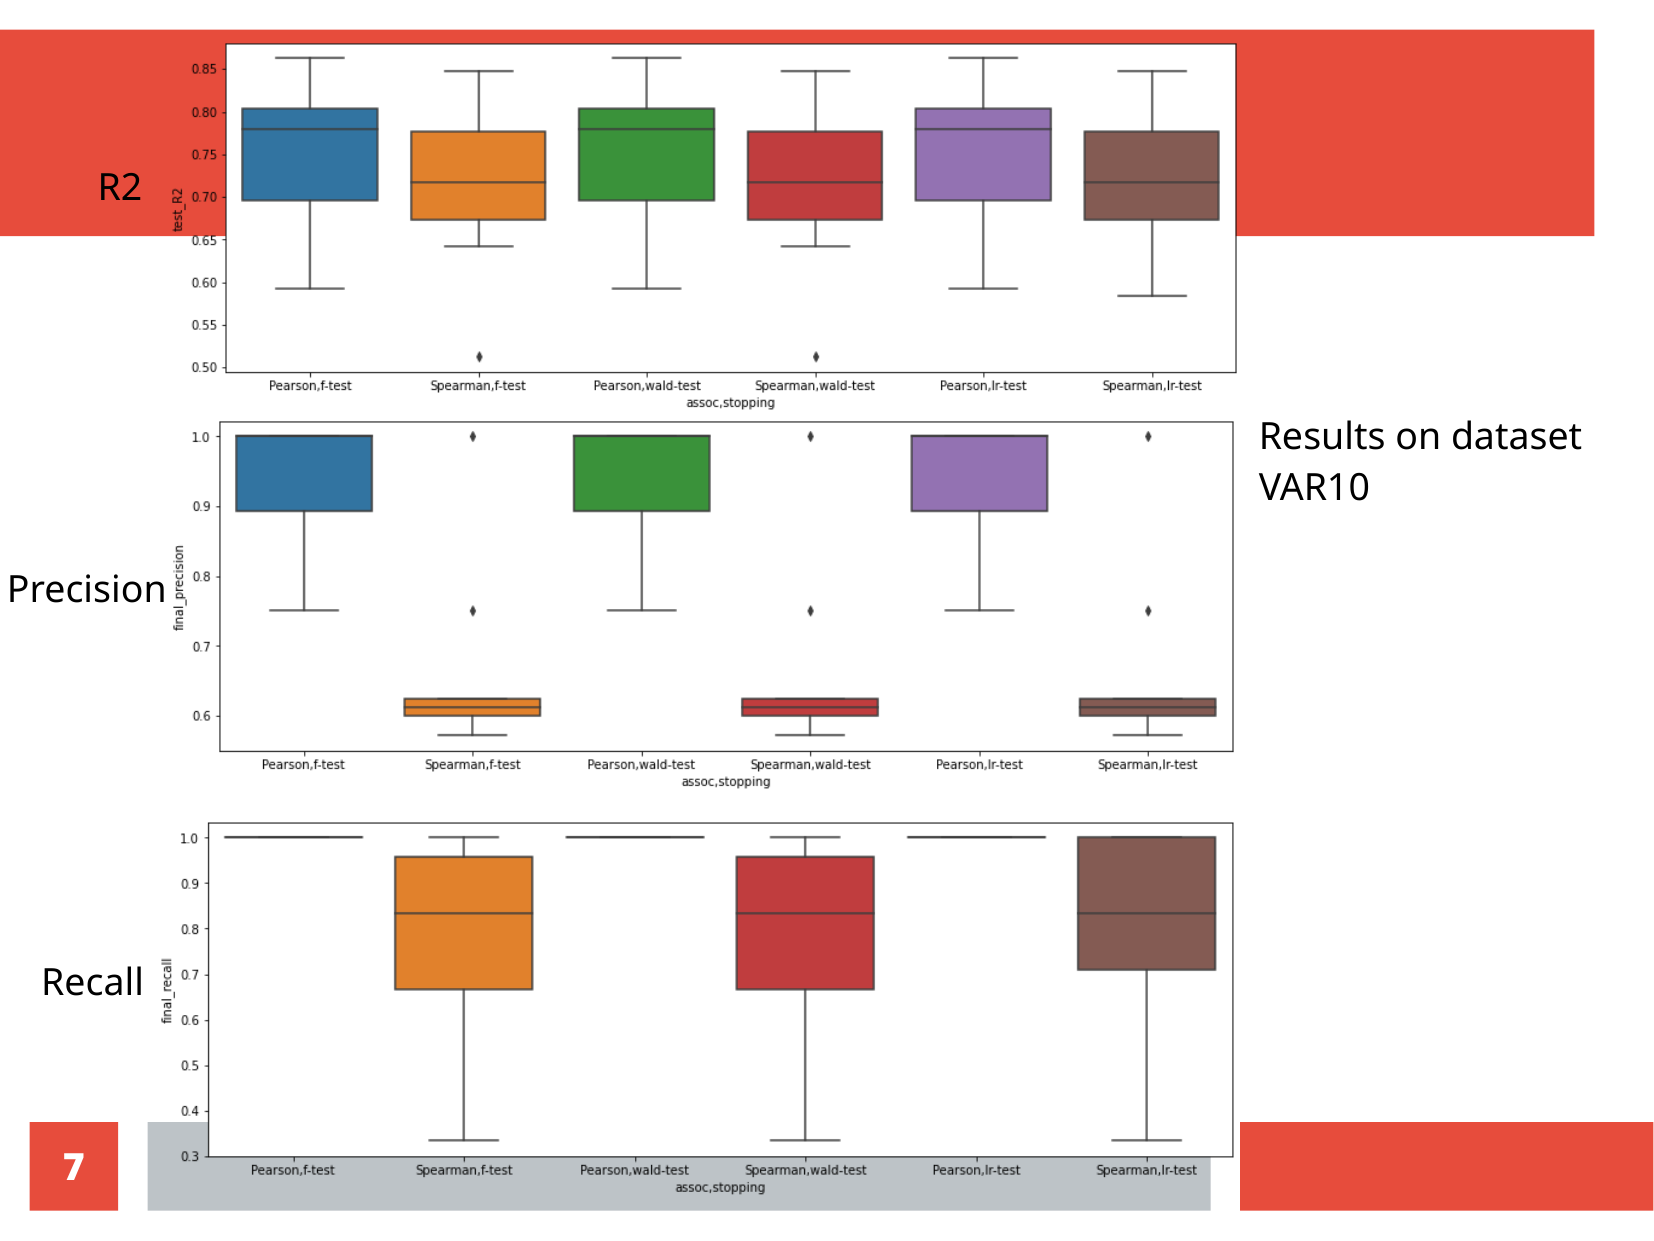

R2
Results on dataset VAR10
Precision
Recall
7